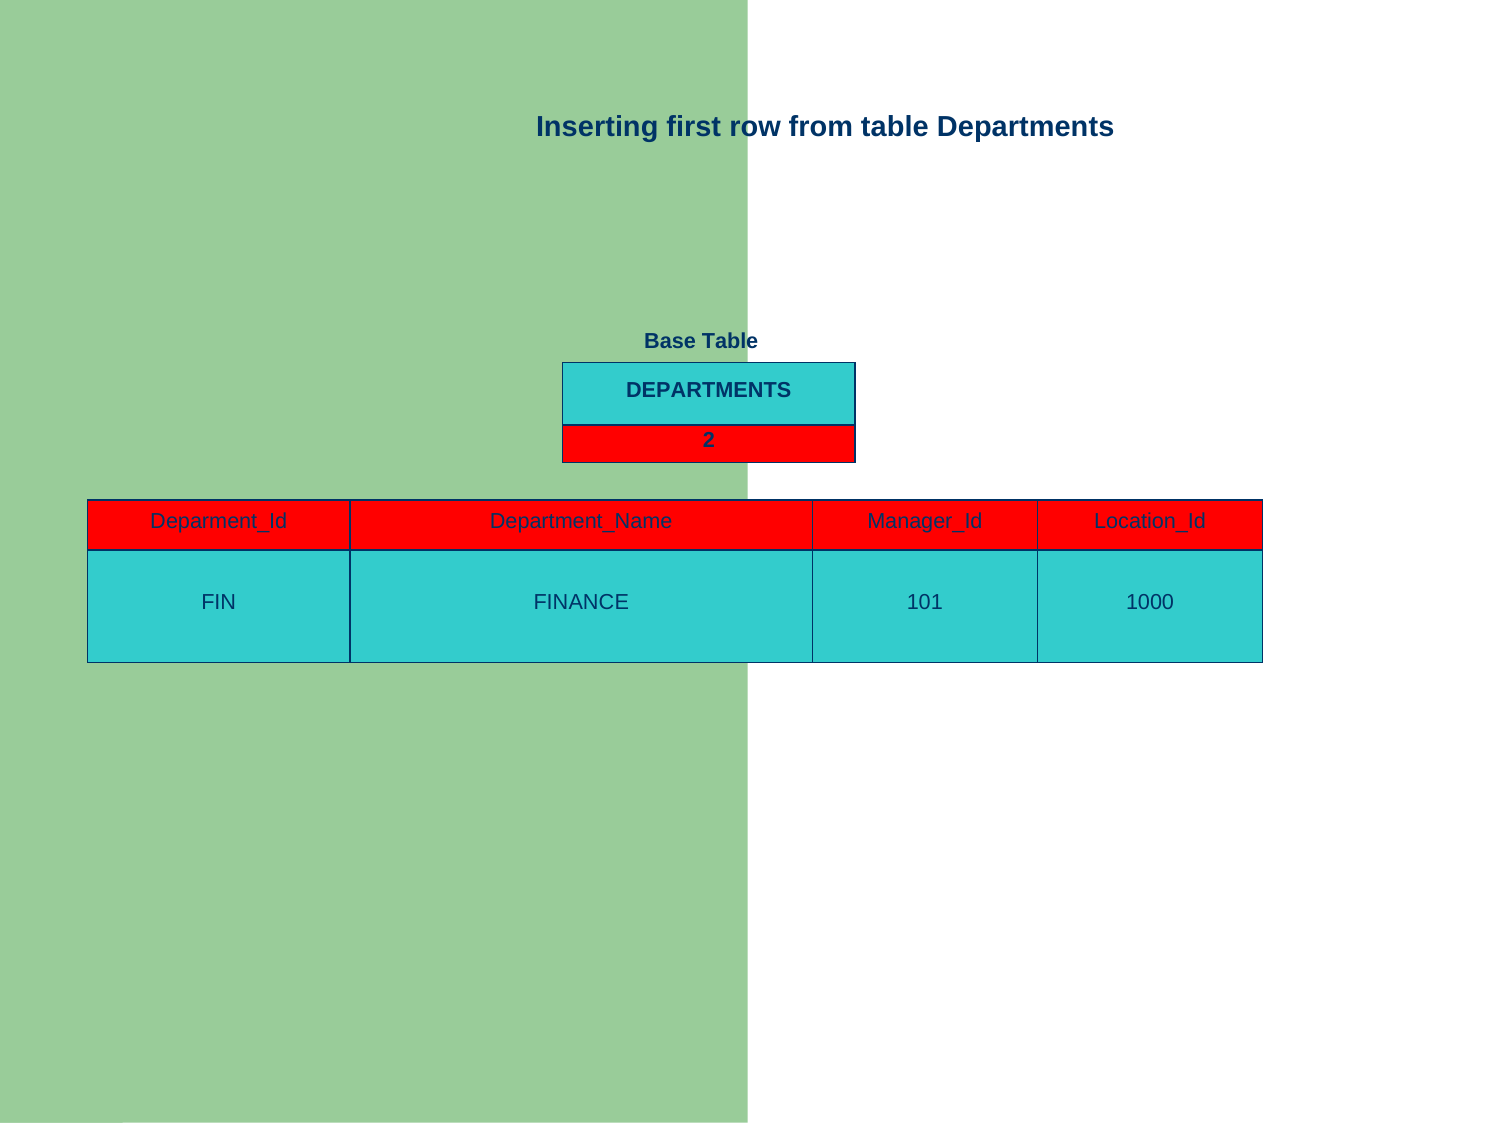

Inserting first row from table Departments
Base Table
DEPARTMENTS
2
Deparment_Id
Department_Name
Manager_Id
Location_Id
FIN
FINANCE
101
1000